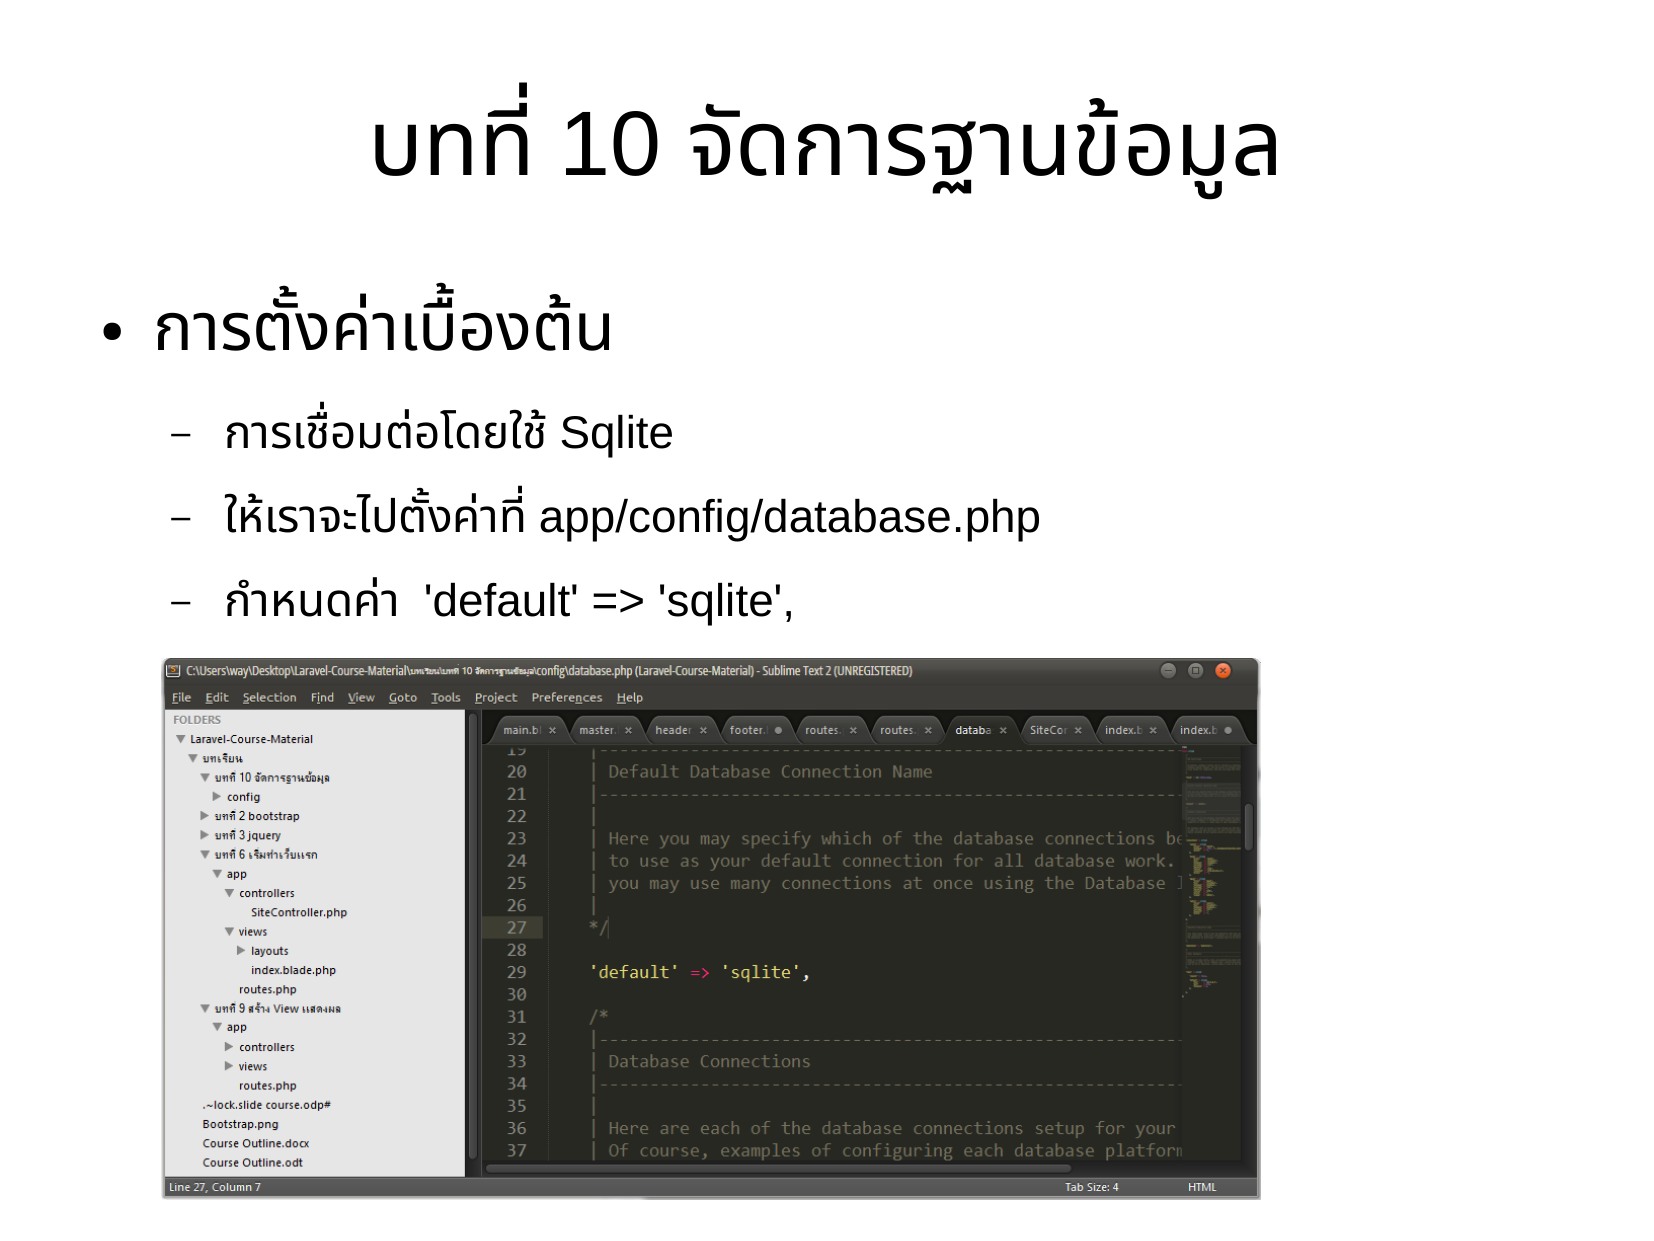

# บทที่ 10 จัดการฐานข้อมูล
การตั้งค่าเบื้องต้น
การเชื่อมต่อโดยใช้ Sqlite
ให้เราจะไปตั้งค่าที่ app/config/database.php
กำหนดค่า 'default' => 'sqlite',